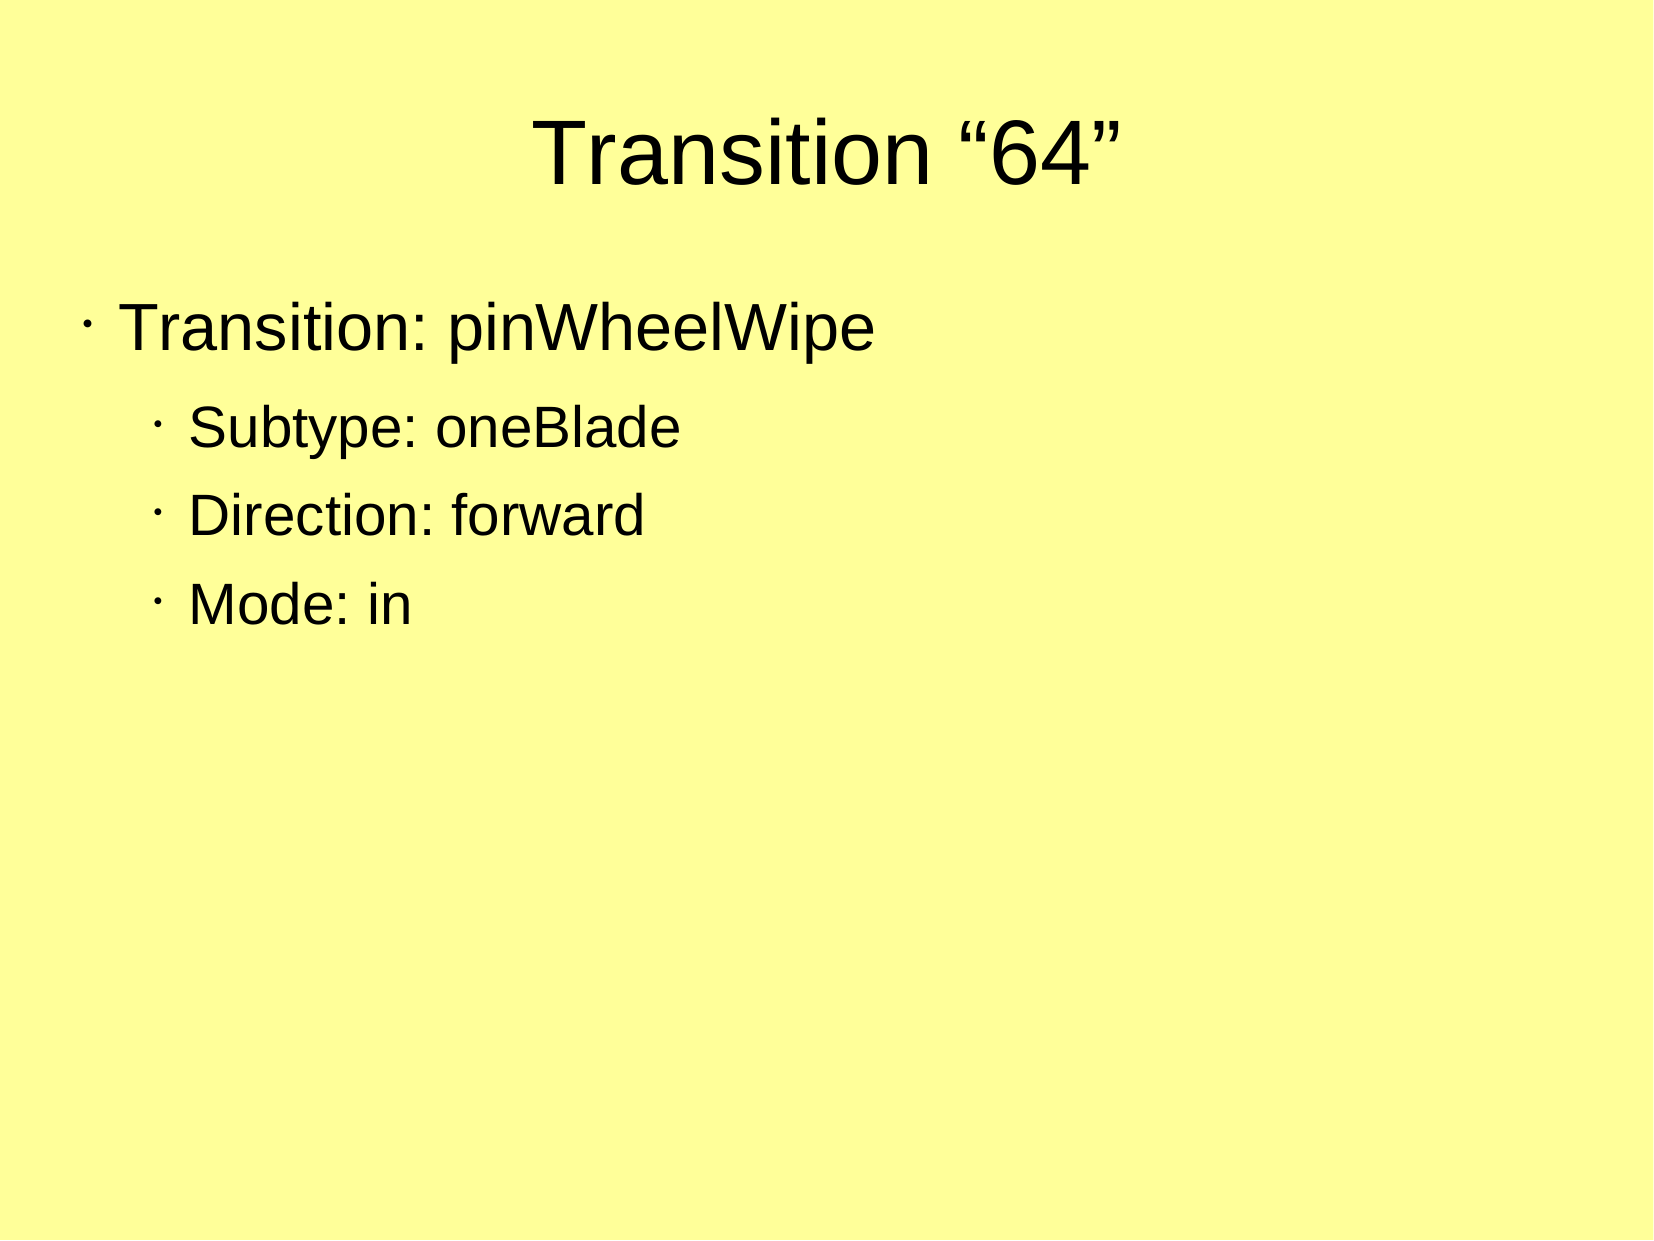

# Transition “64”
Transition: pinWheelWipe
Subtype: oneBlade
Direction: forward
Mode: in